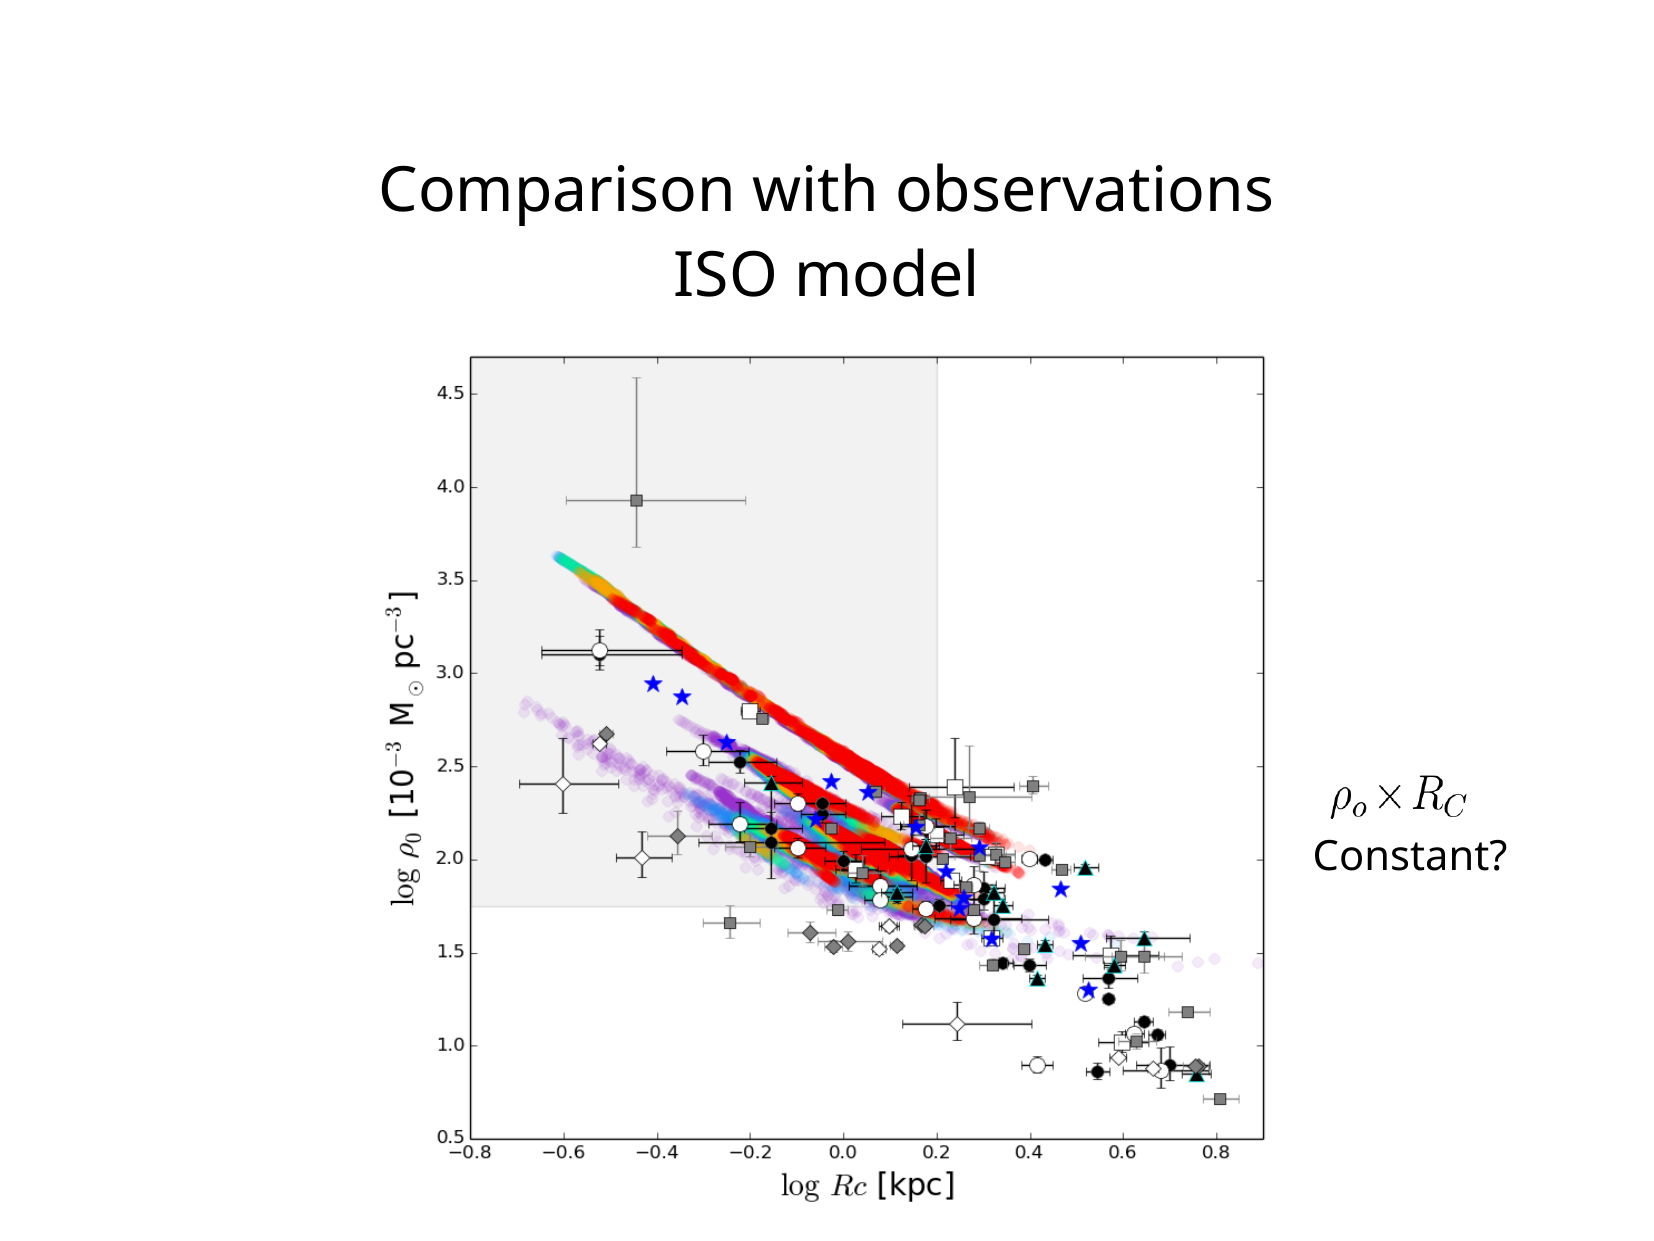

# Comparison with observations ISO model
Constant?